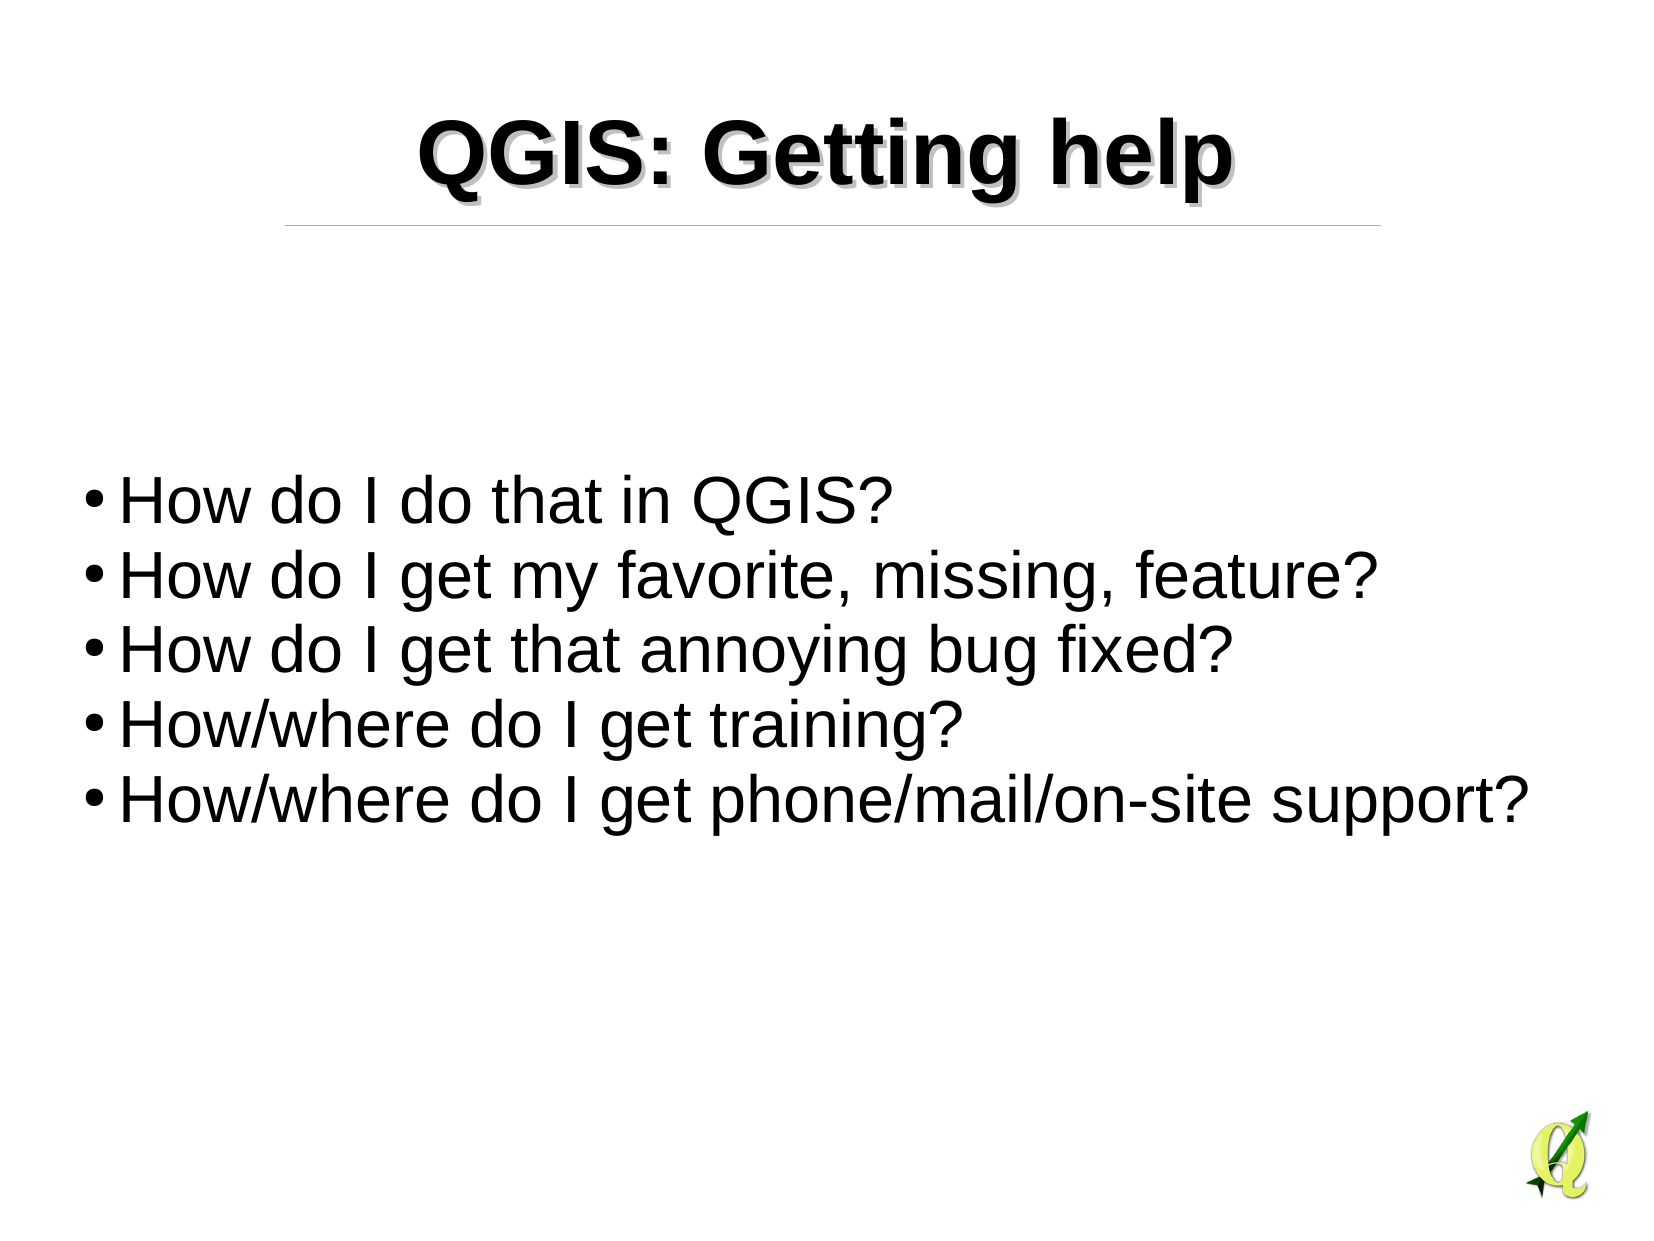

# QGIS: Getting help
How do I do that in QGIS?
How do I get my favorite, missing, feature?
How do I get that annoying bug fixed?
How/where do I get training?
How/where do I get phone/mail/on-site support?